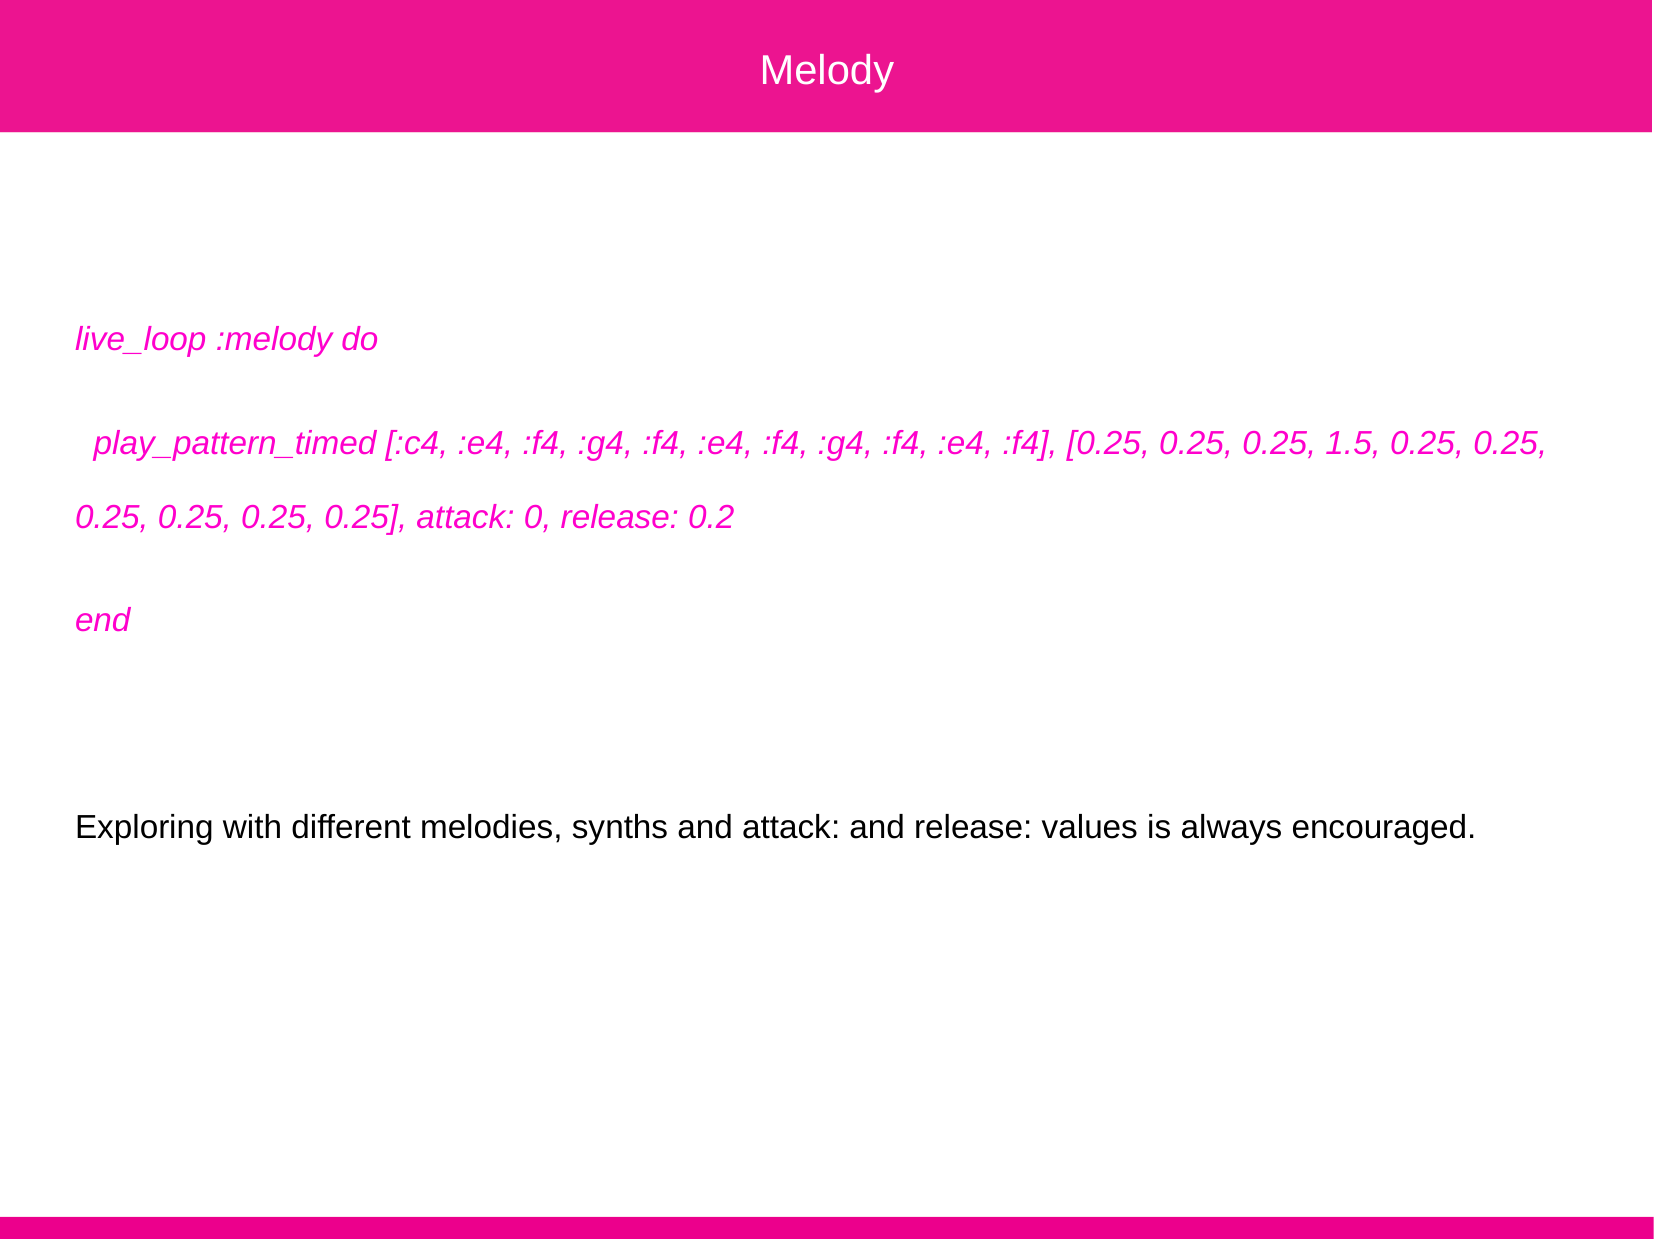

# Melody
live_loop :melody do
 play_pattern_timed [:c4, :e4, :f4, :g4, :f4, :e4, :f4, :g4, :f4, :e4, :f4], [0.25, 0.25, 0.25, 1.5, 0.25, 0.25, 0.25, 0.25, 0.25, 0.25], attack: 0, release: 0.2
end
Exploring with different melodies, synths and attack: and release: values is always encouraged.